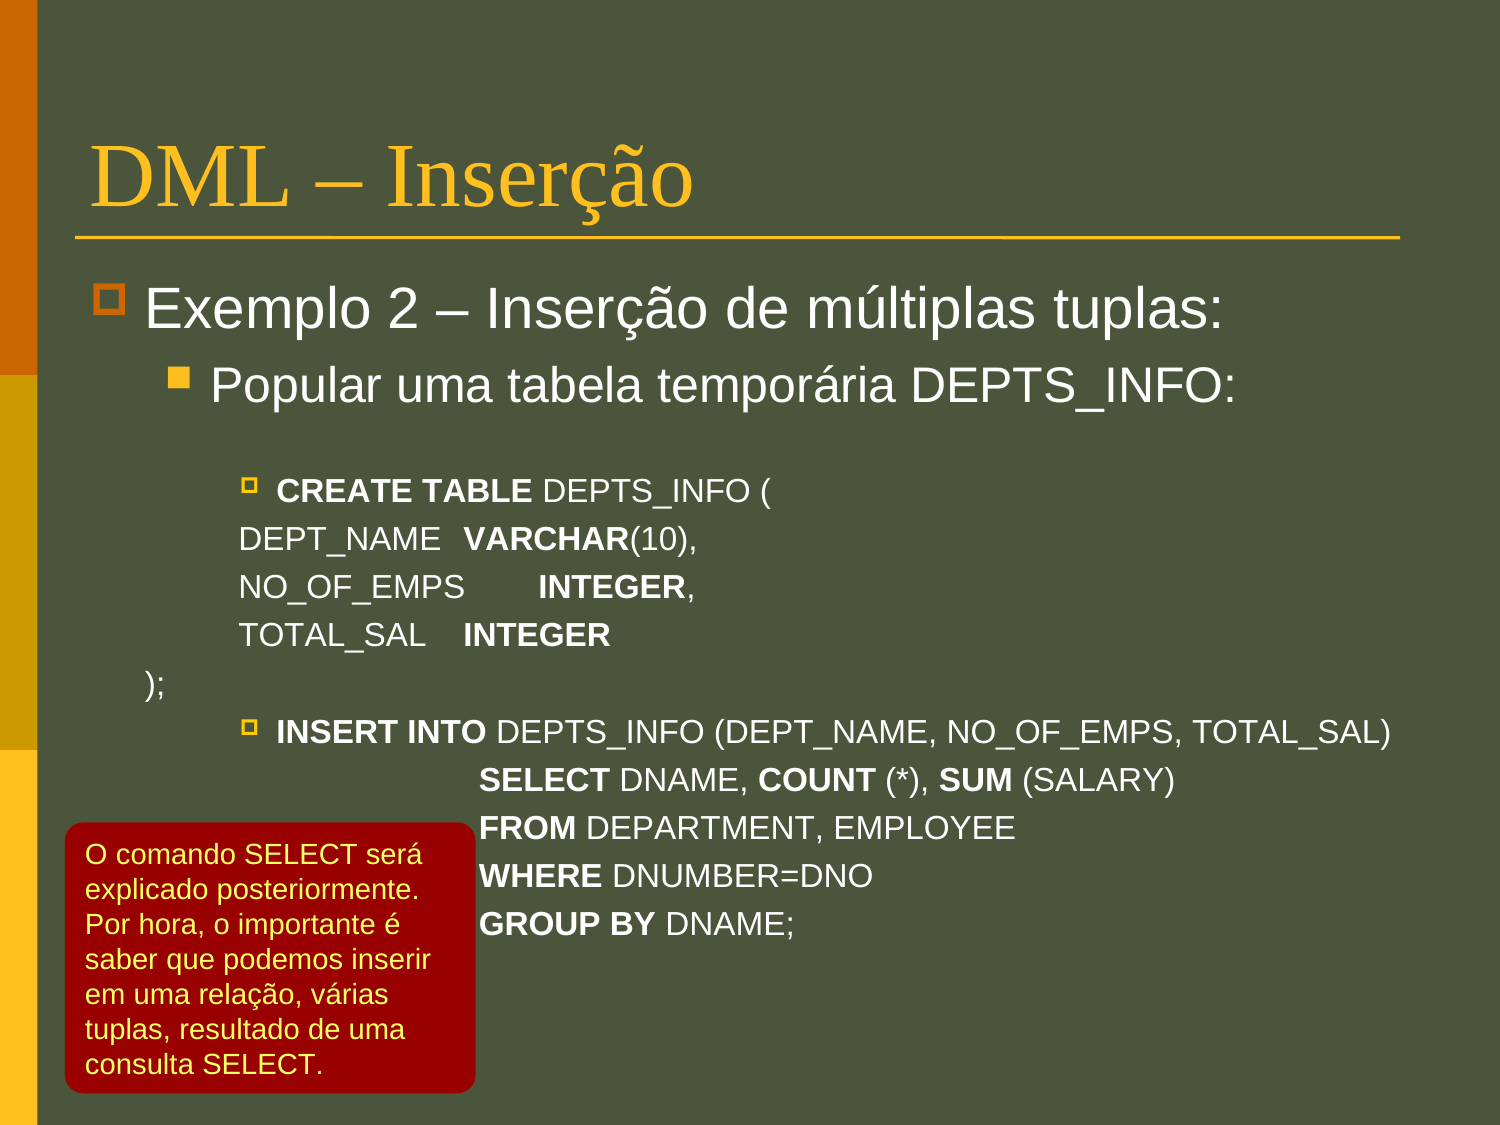

# DML – Inserção
Exemplo 2 – Inserção de múltiplas tuplas:
Popular uma tabela temporária DEPTS_INFO:
CREATE TABLE DEPTS_INFO (
			DEPT_NAME 	VARCHAR(10),
			NO_OF_EMPS 	INTEGER,
			TOTAL_SAL 	INTEGER
	);
INSERT INTO DEPTS_INFO (DEPT_NAME, NO_OF_EMPS, TOTAL_SAL)
			 SELECT DNAME, COUNT (*), SUM (SALARY)
			 FROM DEPARTMENT, EMPLOYEE
			 WHERE DNUMBER=DNO
			 GROUP BY DNAME;
O comando SELECT será explicado posteriormente. Por hora, o importante é saber que podemos inserir em uma relação, várias tuplas, resultado de uma consulta SELECT.